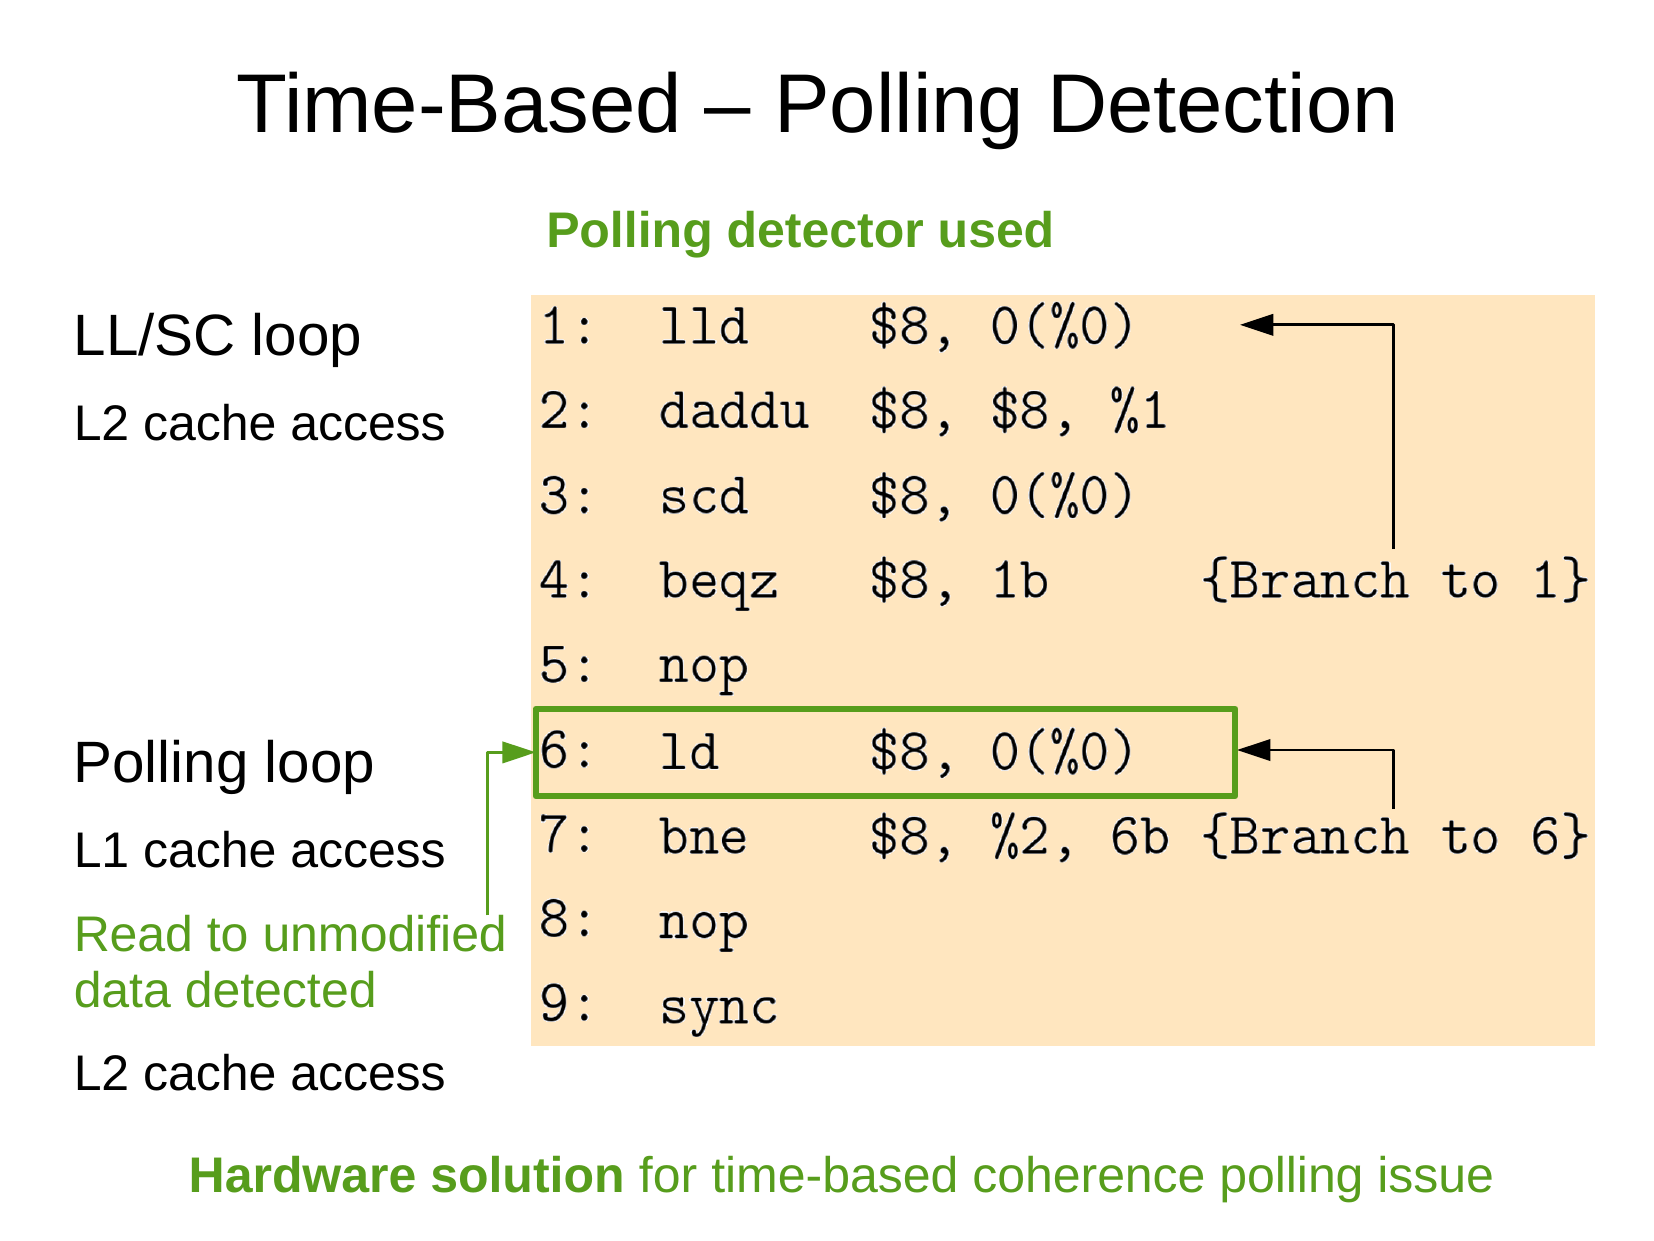

# Time-Based – Polling Detection
Polling detector used
LL/SC loop
L2 cache access
Polling loop
L1 cache access
Read to unmodified
data detected
L2 cache access
Hardware solution for time-based coherence polling issue